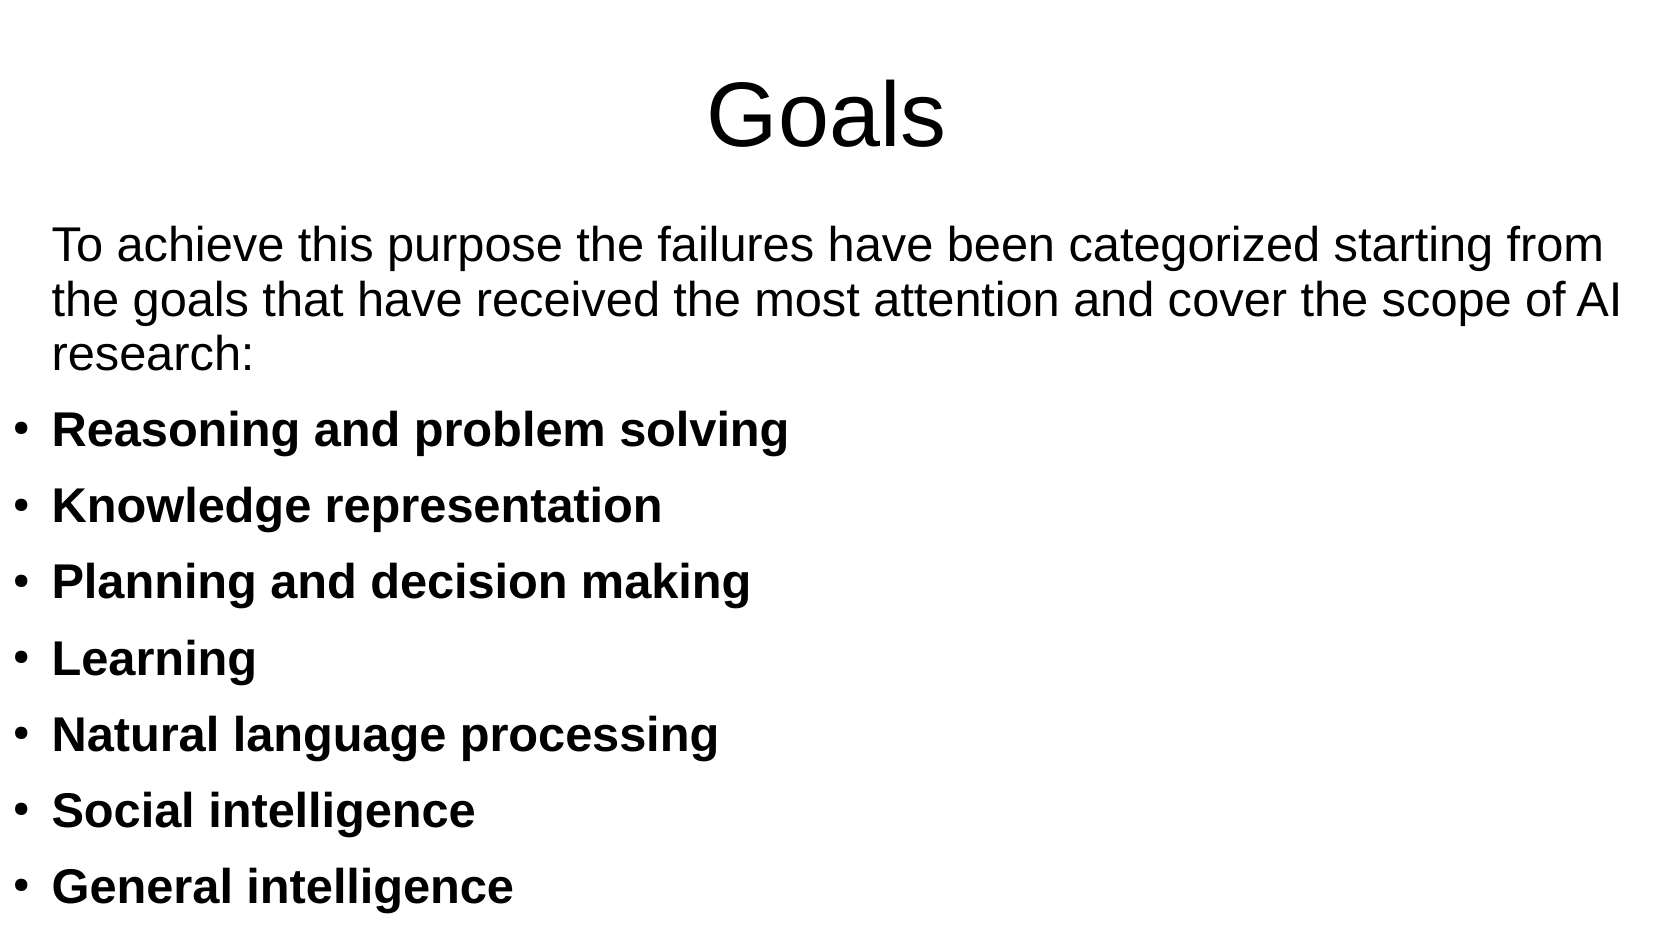

# Goals
To achieve this purpose the failures have been categorized starting from the goals that have received the most attention and cover the scope of AI research:
Reasoning and problem solving
Knowledge representation
Planning and decision making
Learning
Natural language processing
Social intelligence
General intelligence